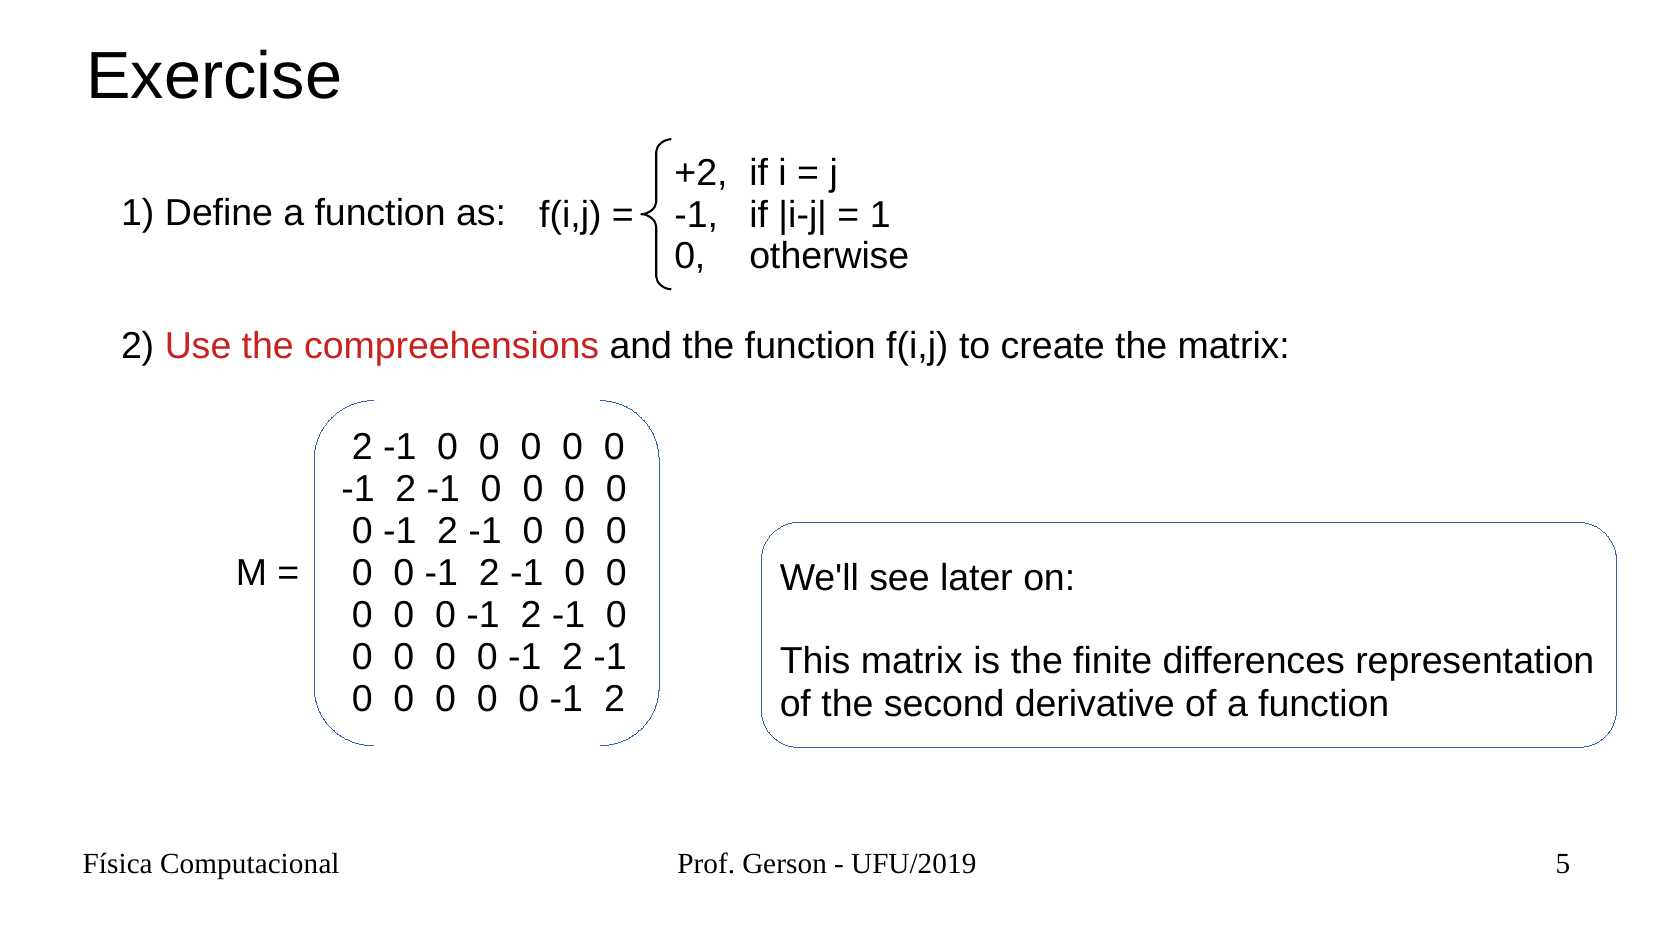

Exercise
+2, 	if i = j
-1, 	if |i-j| = 1
0, 	otherwise
f(i,j) =
1) Define a function as:
2) Use the compreehensions and the function f(i,j) to create the matrix:
 2 -1 0 0 0 0 0
-1 2 -1 0 0 0 0
 0 -1 2 -1 0 0 0
 0 0 -1 2 -1 0 0
 0 0 0 -1 2 -1 0
 0 0 0 0 -1 2 -1
 0 0 0 0 0 -1 2
M =
We'll see later on:
This matrix is the finite differences representation of the second derivative of a function
Física Computacional
Prof. Gerson - UFU/2019
5